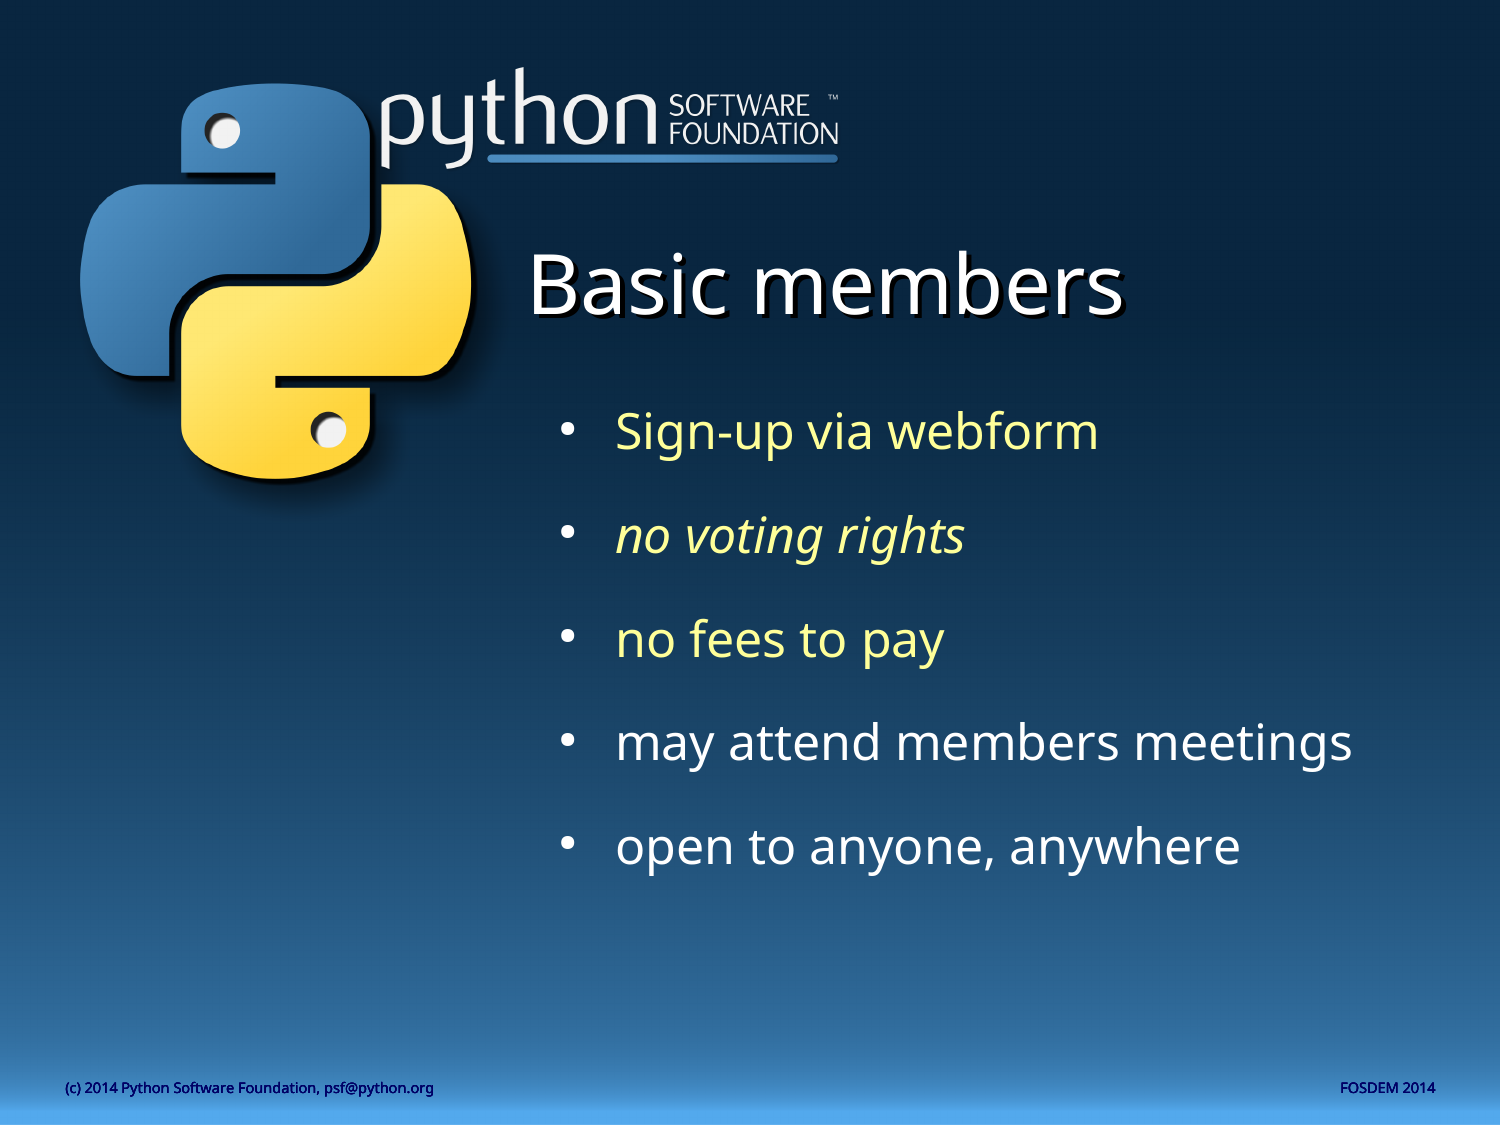

# Basic members
Sign-up via webform
no voting rights
no fees to pay
may attend members meetings
open to anyone, anywhere
(c) 2014 Python Software Foundation, psf@python.org						 FOSDEM 2014
(c) 2014 Python Software Foundation, psf@python.org						 FOSDEM 2014
(c) 2014 Python Software Foundation, psf@python.org						 FOSDEM 2014